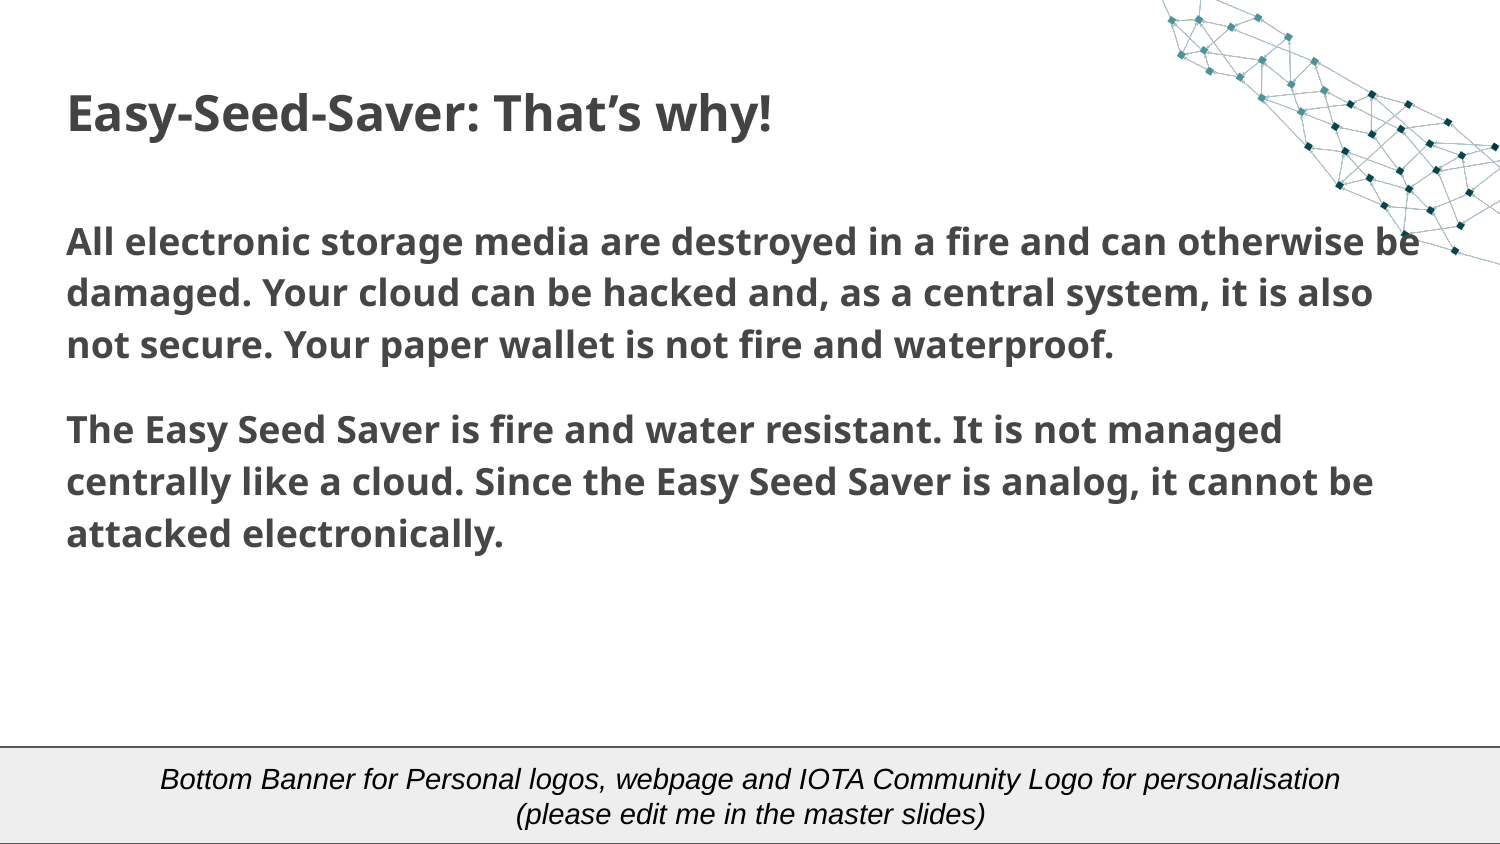

# Easy-Seed-Saver: That’s why!
All electronic storage media are destroyed in a fire and can otherwise be damaged. Your cloud can be hacked and, as a central system, it is also not secure. Your paper wallet is not fire and waterproof.
The Easy Seed Saver is fire and water resistant. It is not managed centrally like a cloud. Since the Easy Seed Saver is analog, it cannot be attacked electronically.